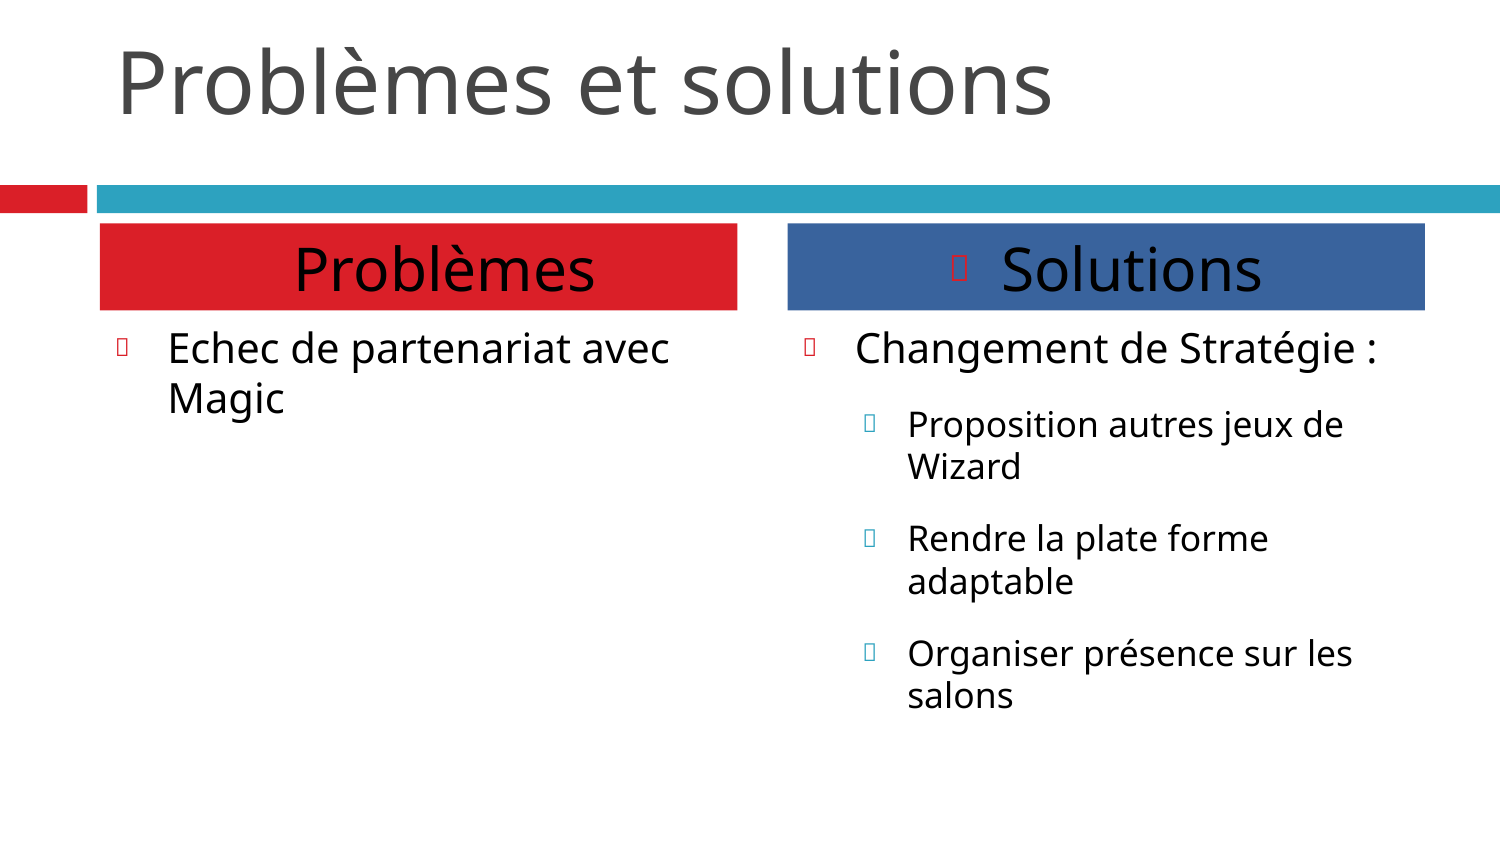

# Problèmes et solutions
Problèmes
Solutions
Echec de partenariat avec Magic
Changement de Stratégie :
Proposition autres jeux de Wizard
Rendre la plate forme adaptable
Organiser présence sur les salons